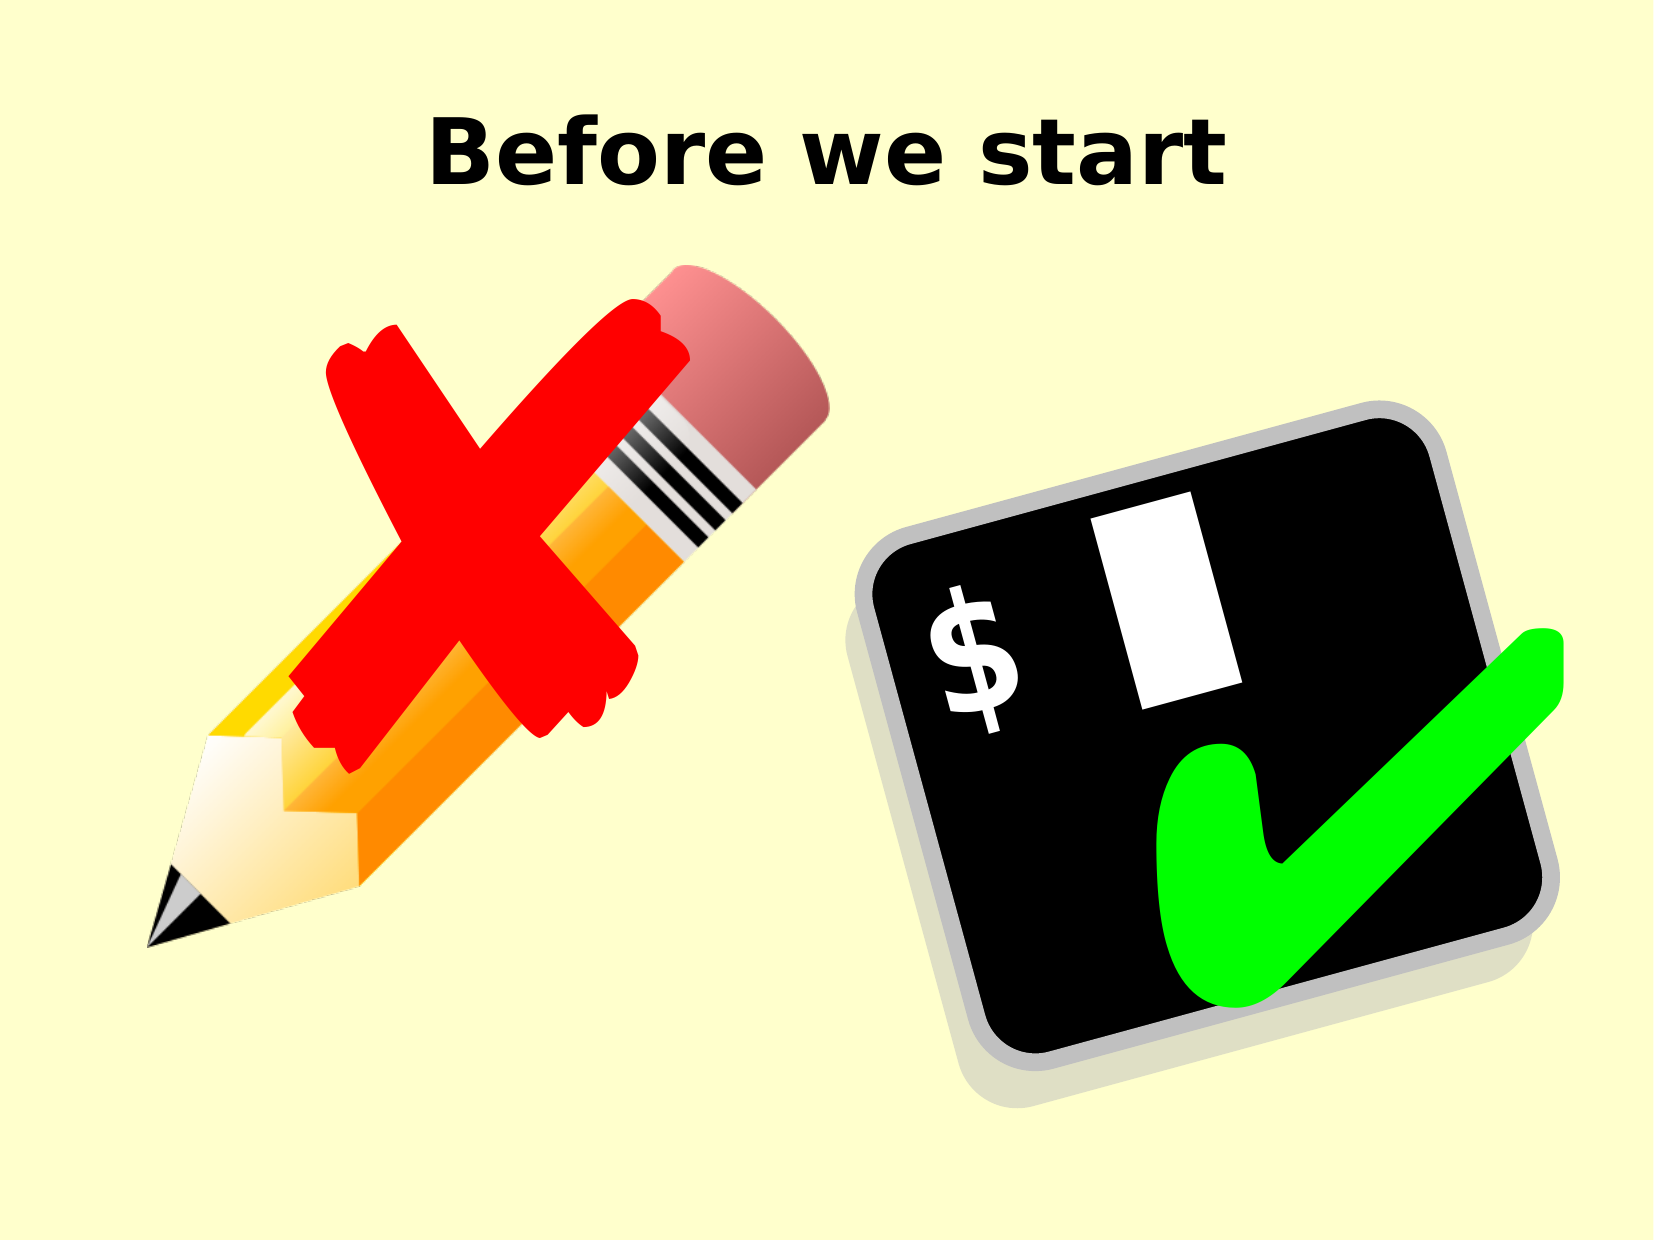

# Before we start
✘
$ █
✔